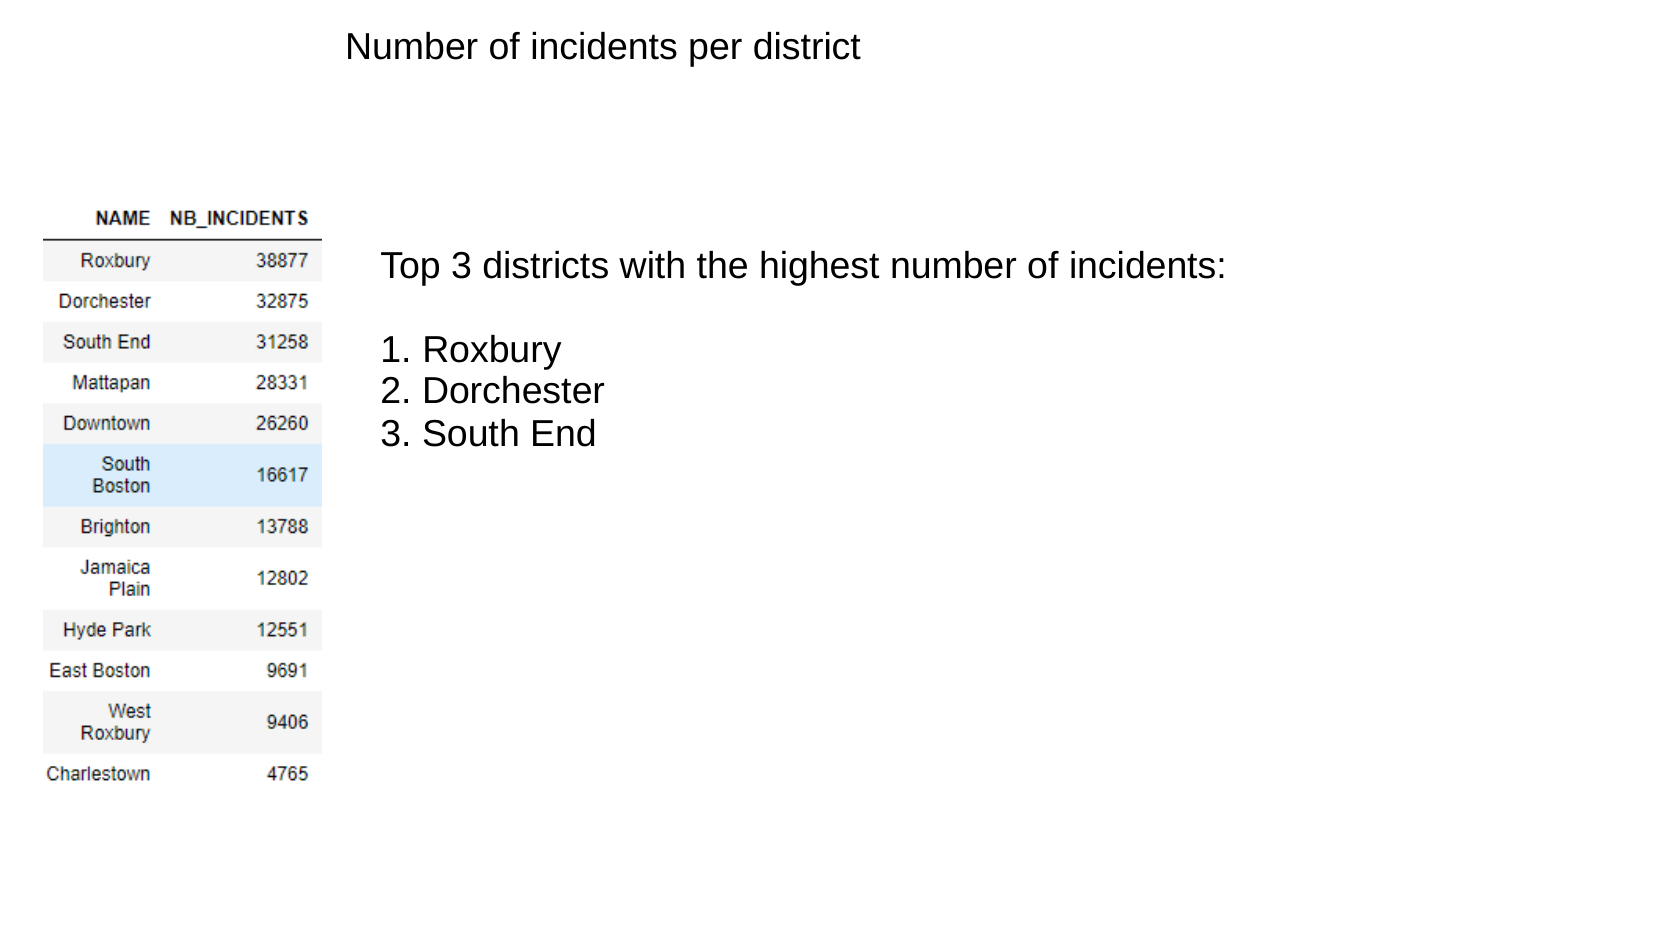

Number of incidents per district
Top 3 districts with the highest number of incidents:
1. Roxbury
2. Dorchester
3. South End